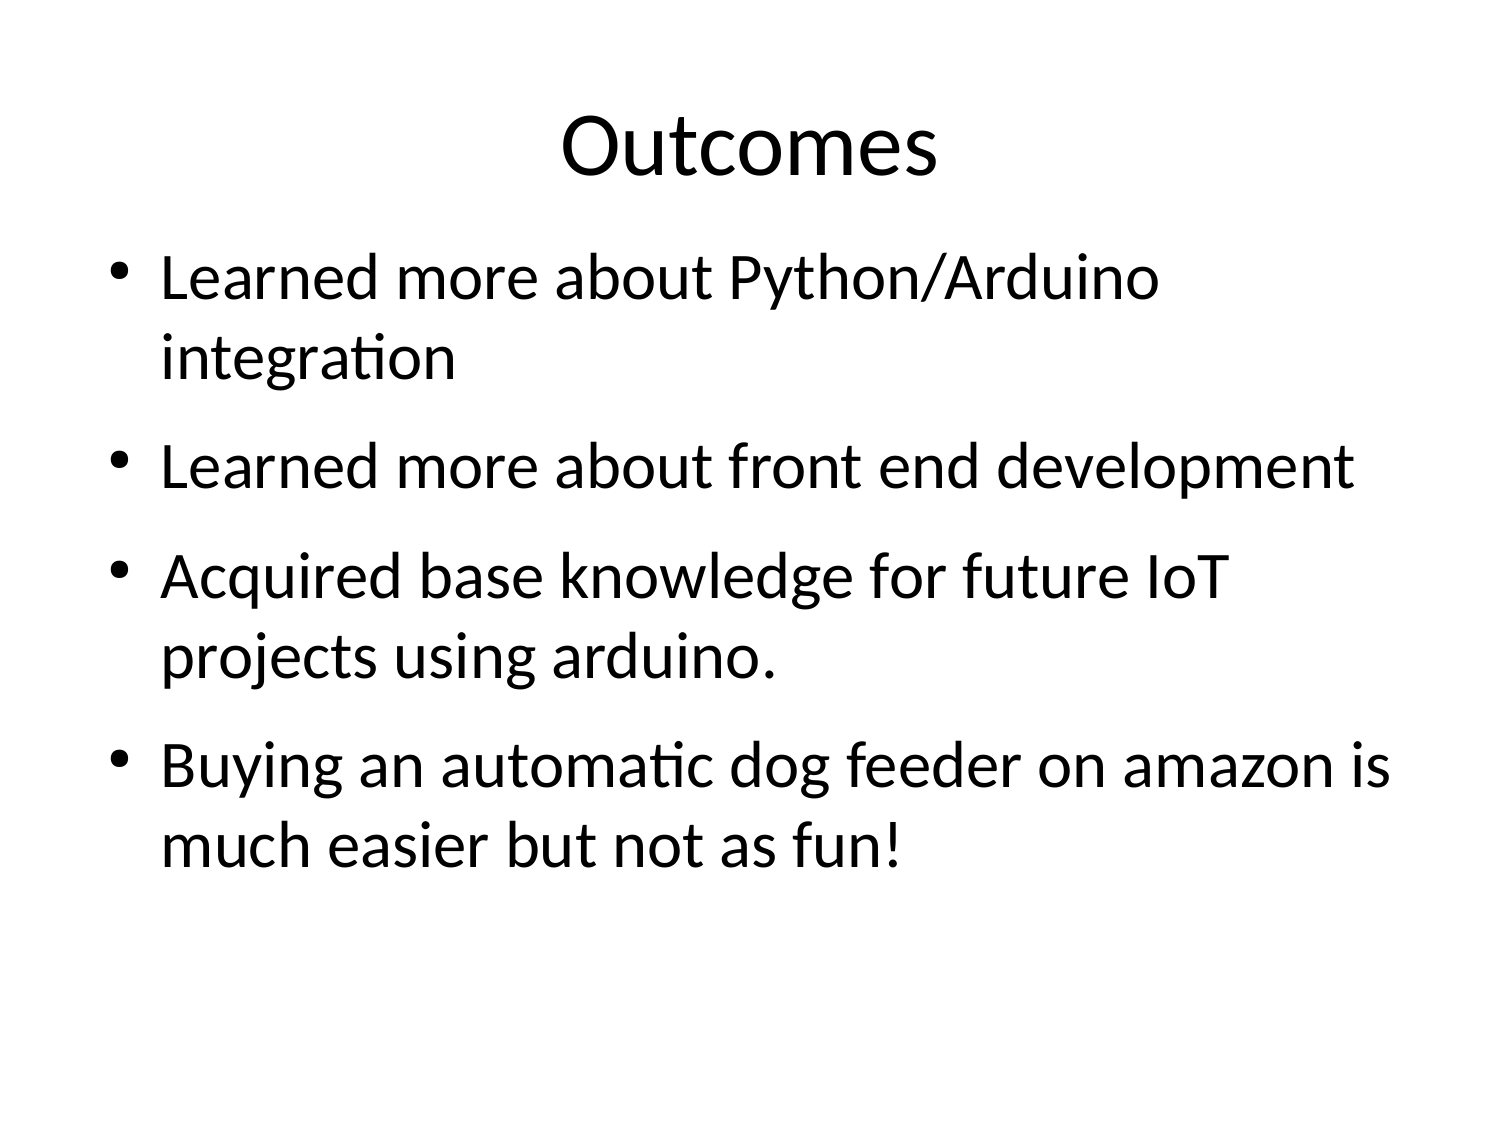

# Outcomes
Learned more about Python/Arduino integration
Learned more about front end development
Acquired base knowledge for future IoT projects using arduino.
Buying an automatic dog feeder on amazon is much easier but not as fun!